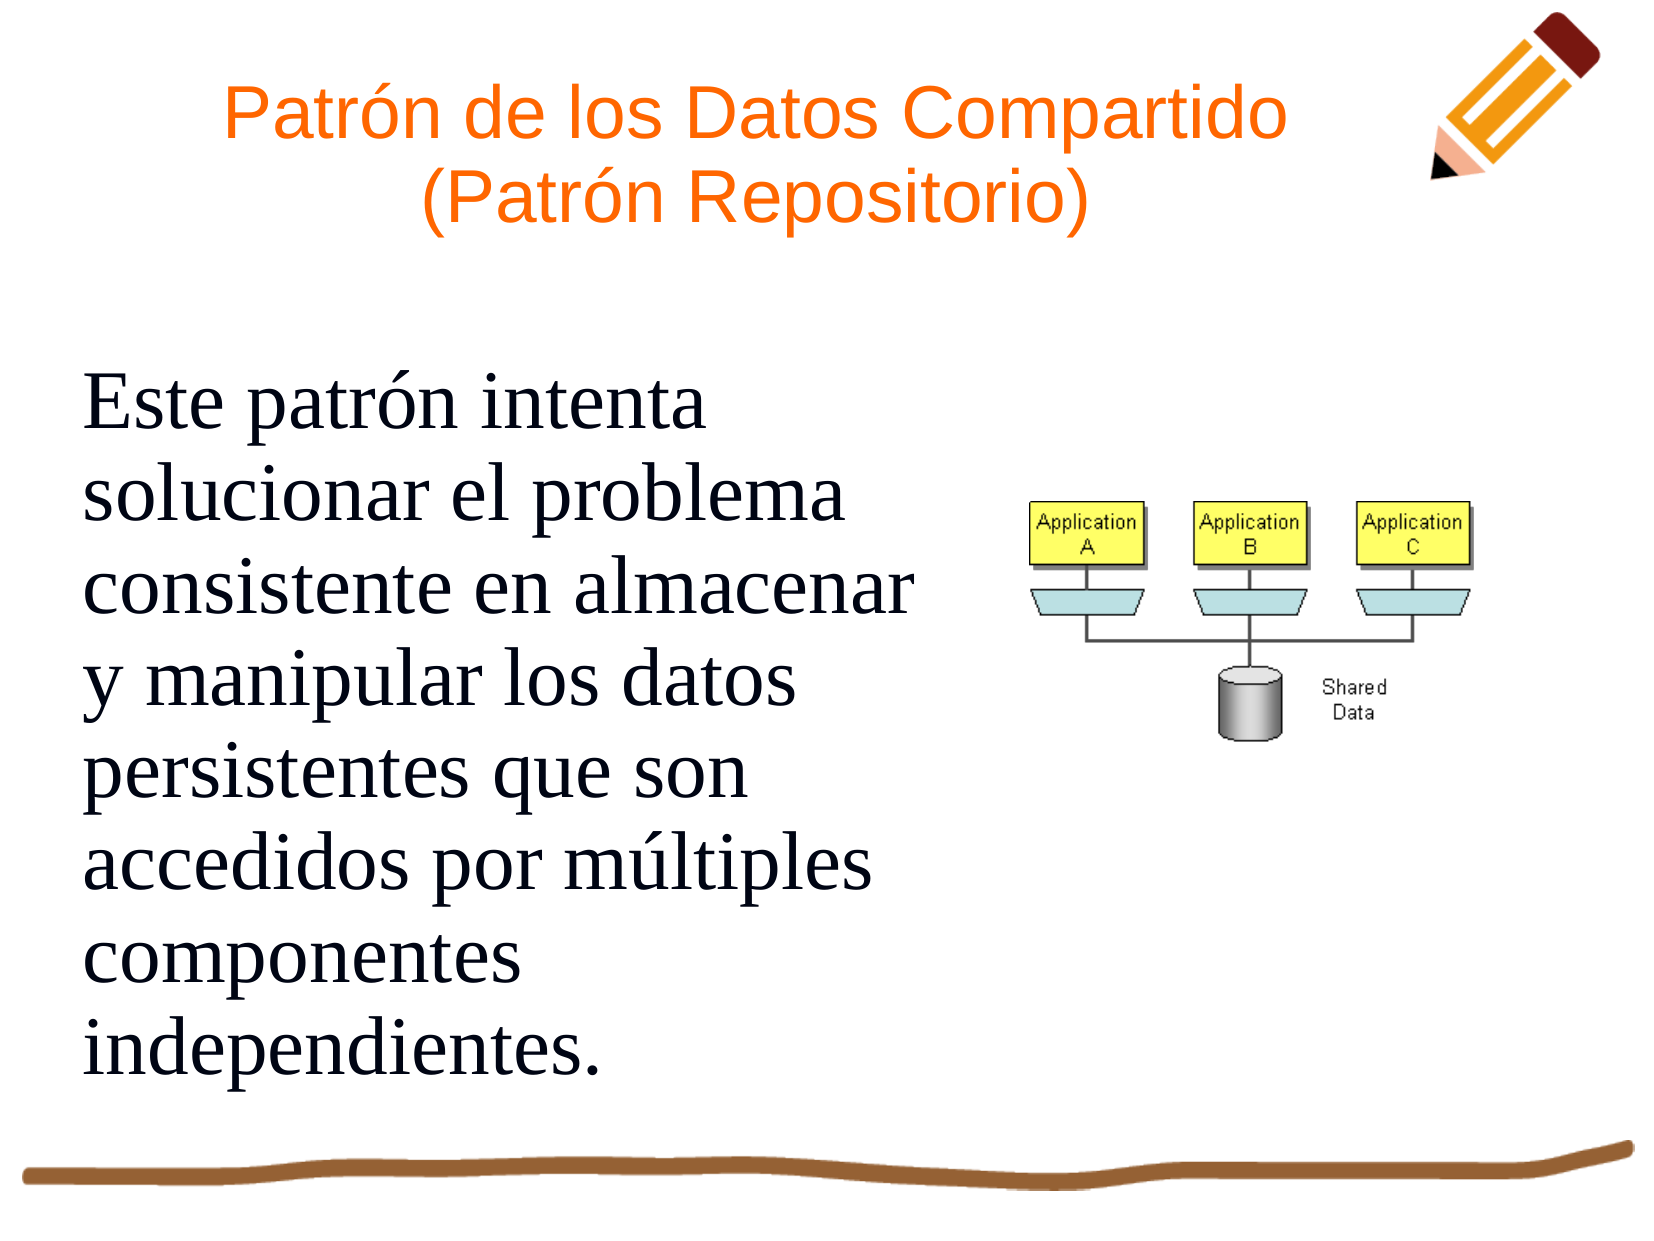

Patrón de los Datos Compartido
(Patrón Repositorio)
# Este patrón intenta solucionar el problema consistente en almacenar y manipular los datos persistentes que son accedidos por múltiples componentes independientes.